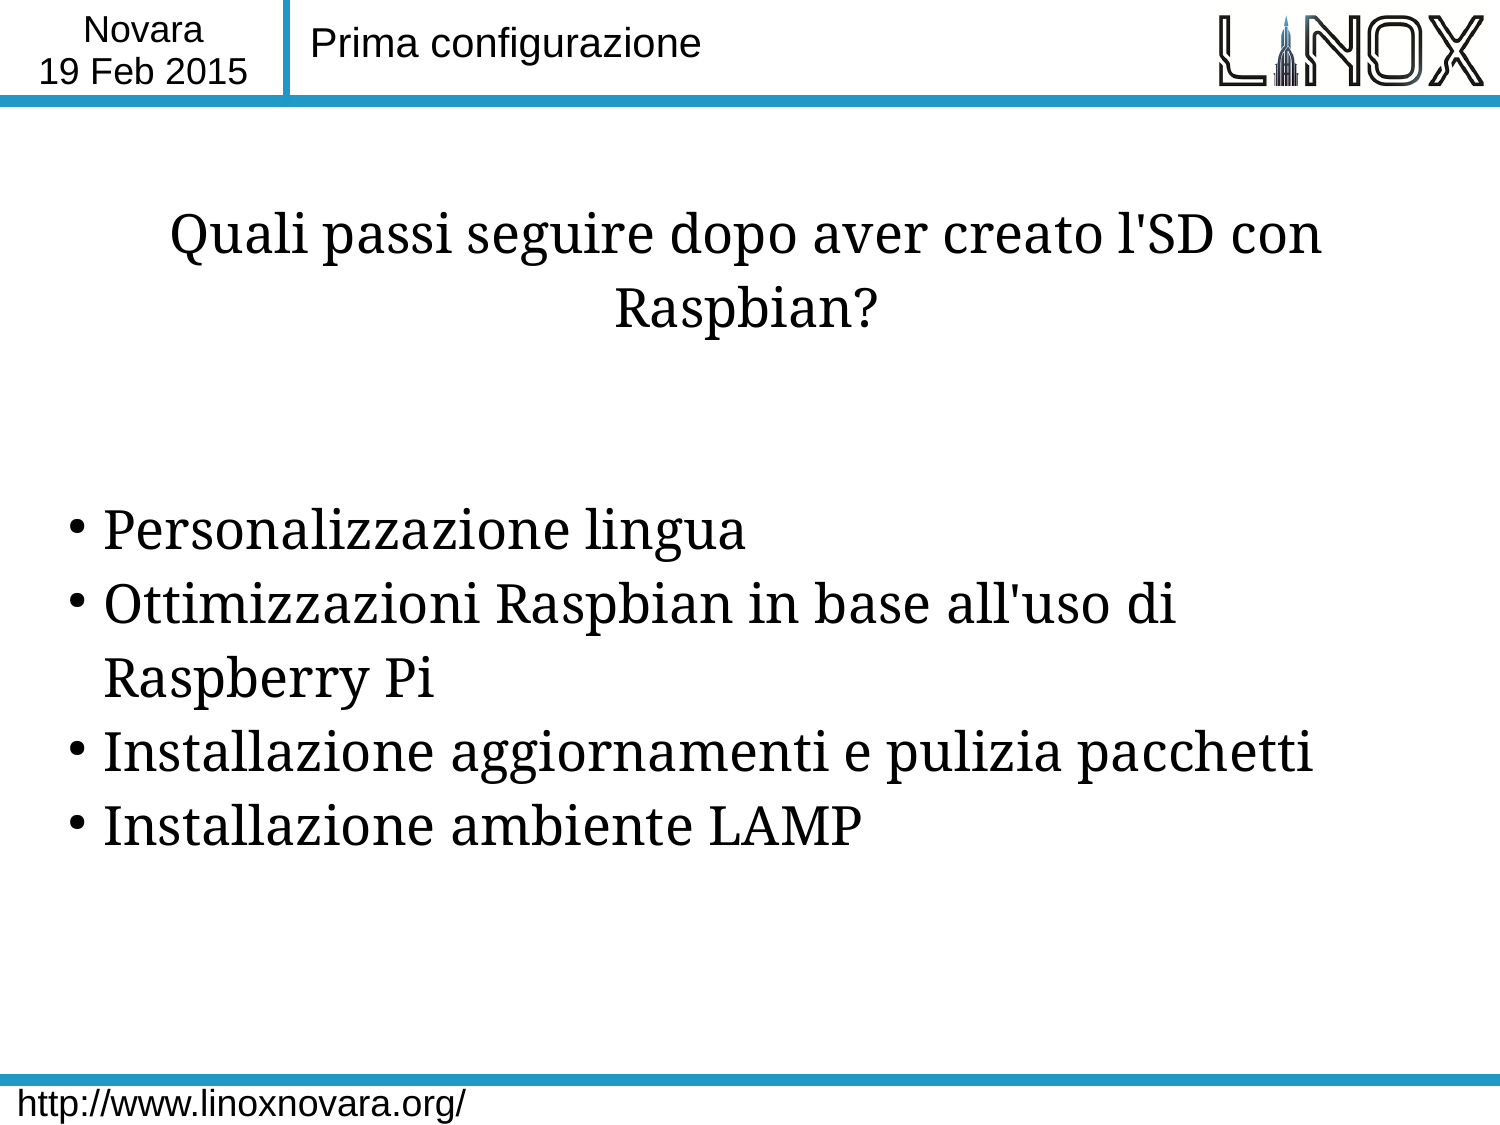

# Prima configurazione
Quali passi seguire dopo aver creato l'SD con Raspbian?
Personalizzazione lingua
Ottimizzazioni Raspbian in base all'uso di Raspberry Pi
Installazione aggiornamenti e pulizia pacchetti
Installazione ambiente LAMP